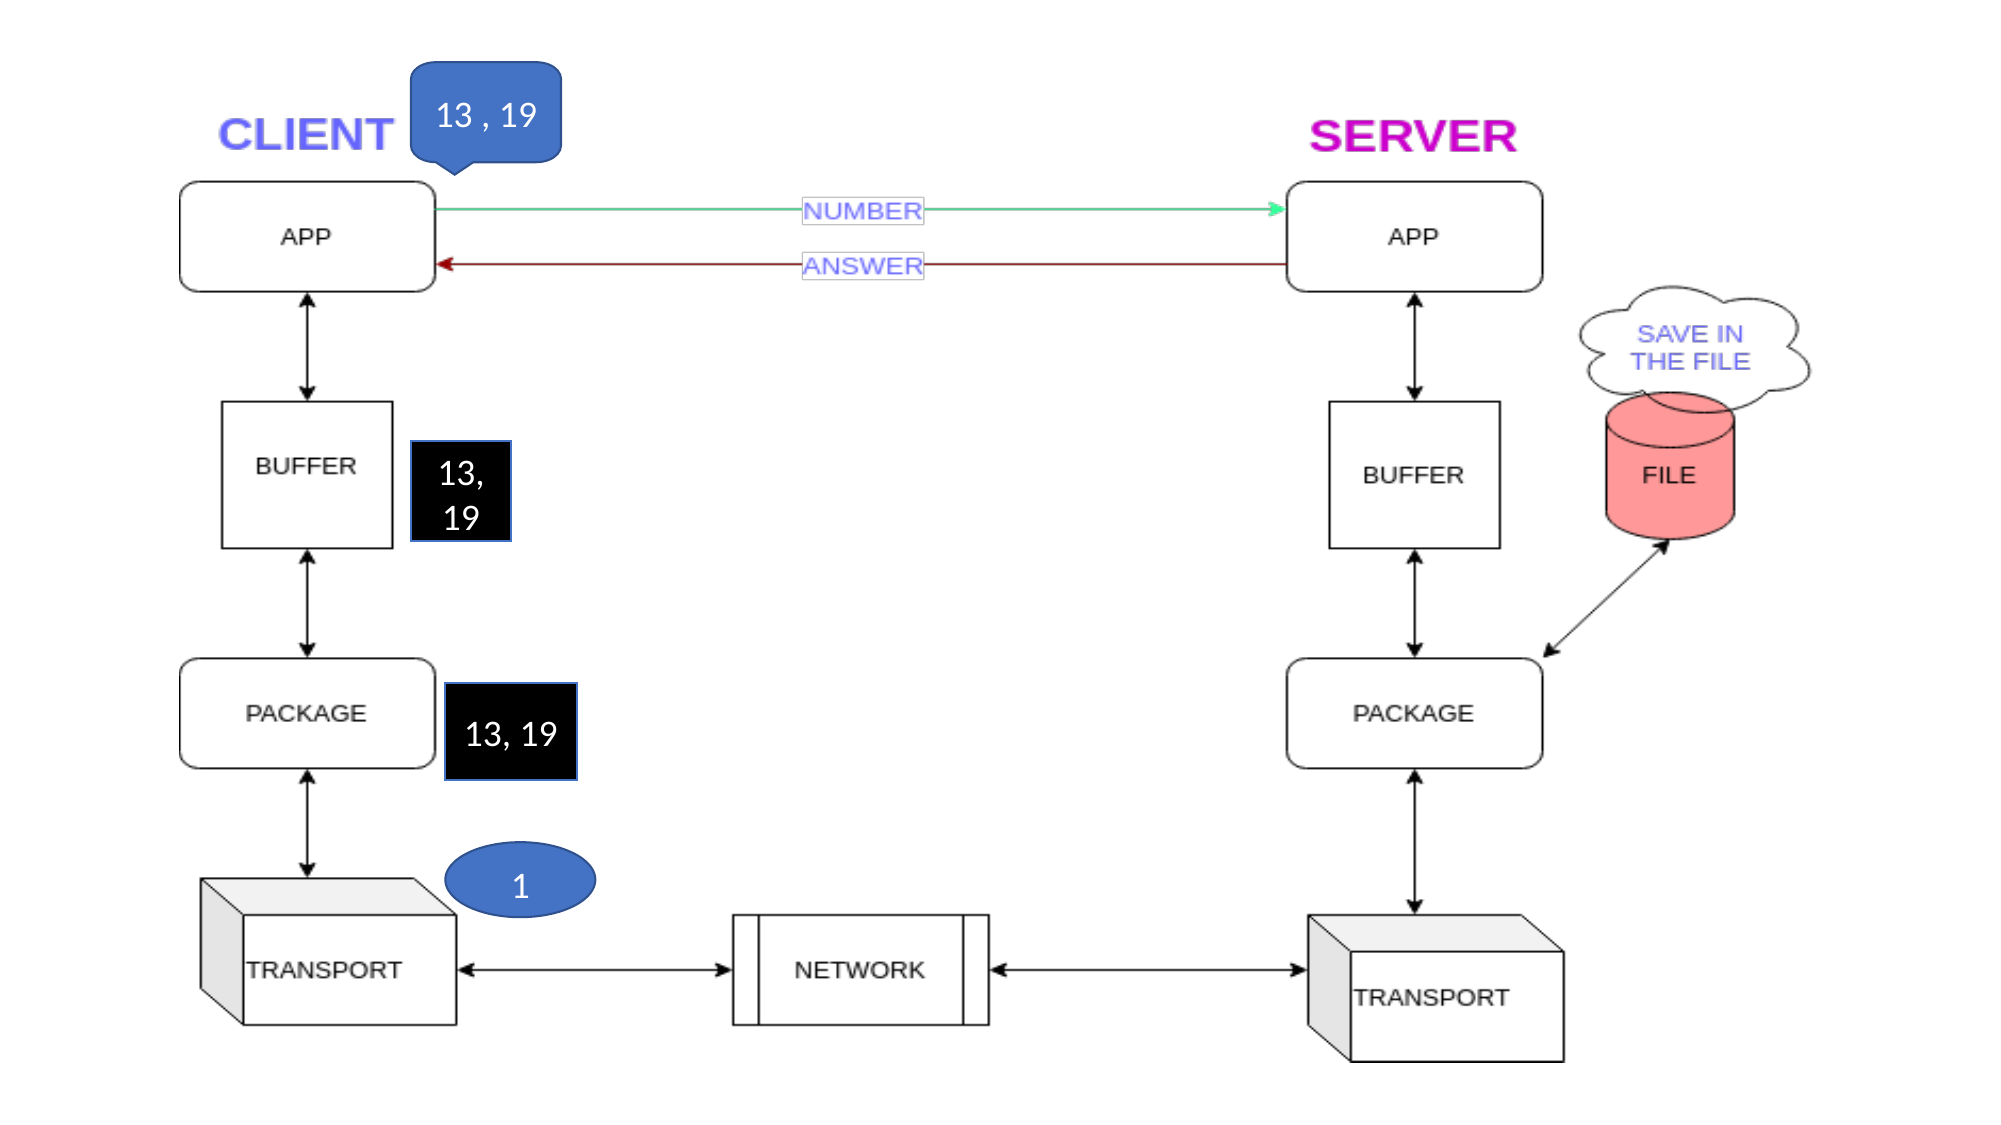

13 , 19
13, 19
13, 19
1